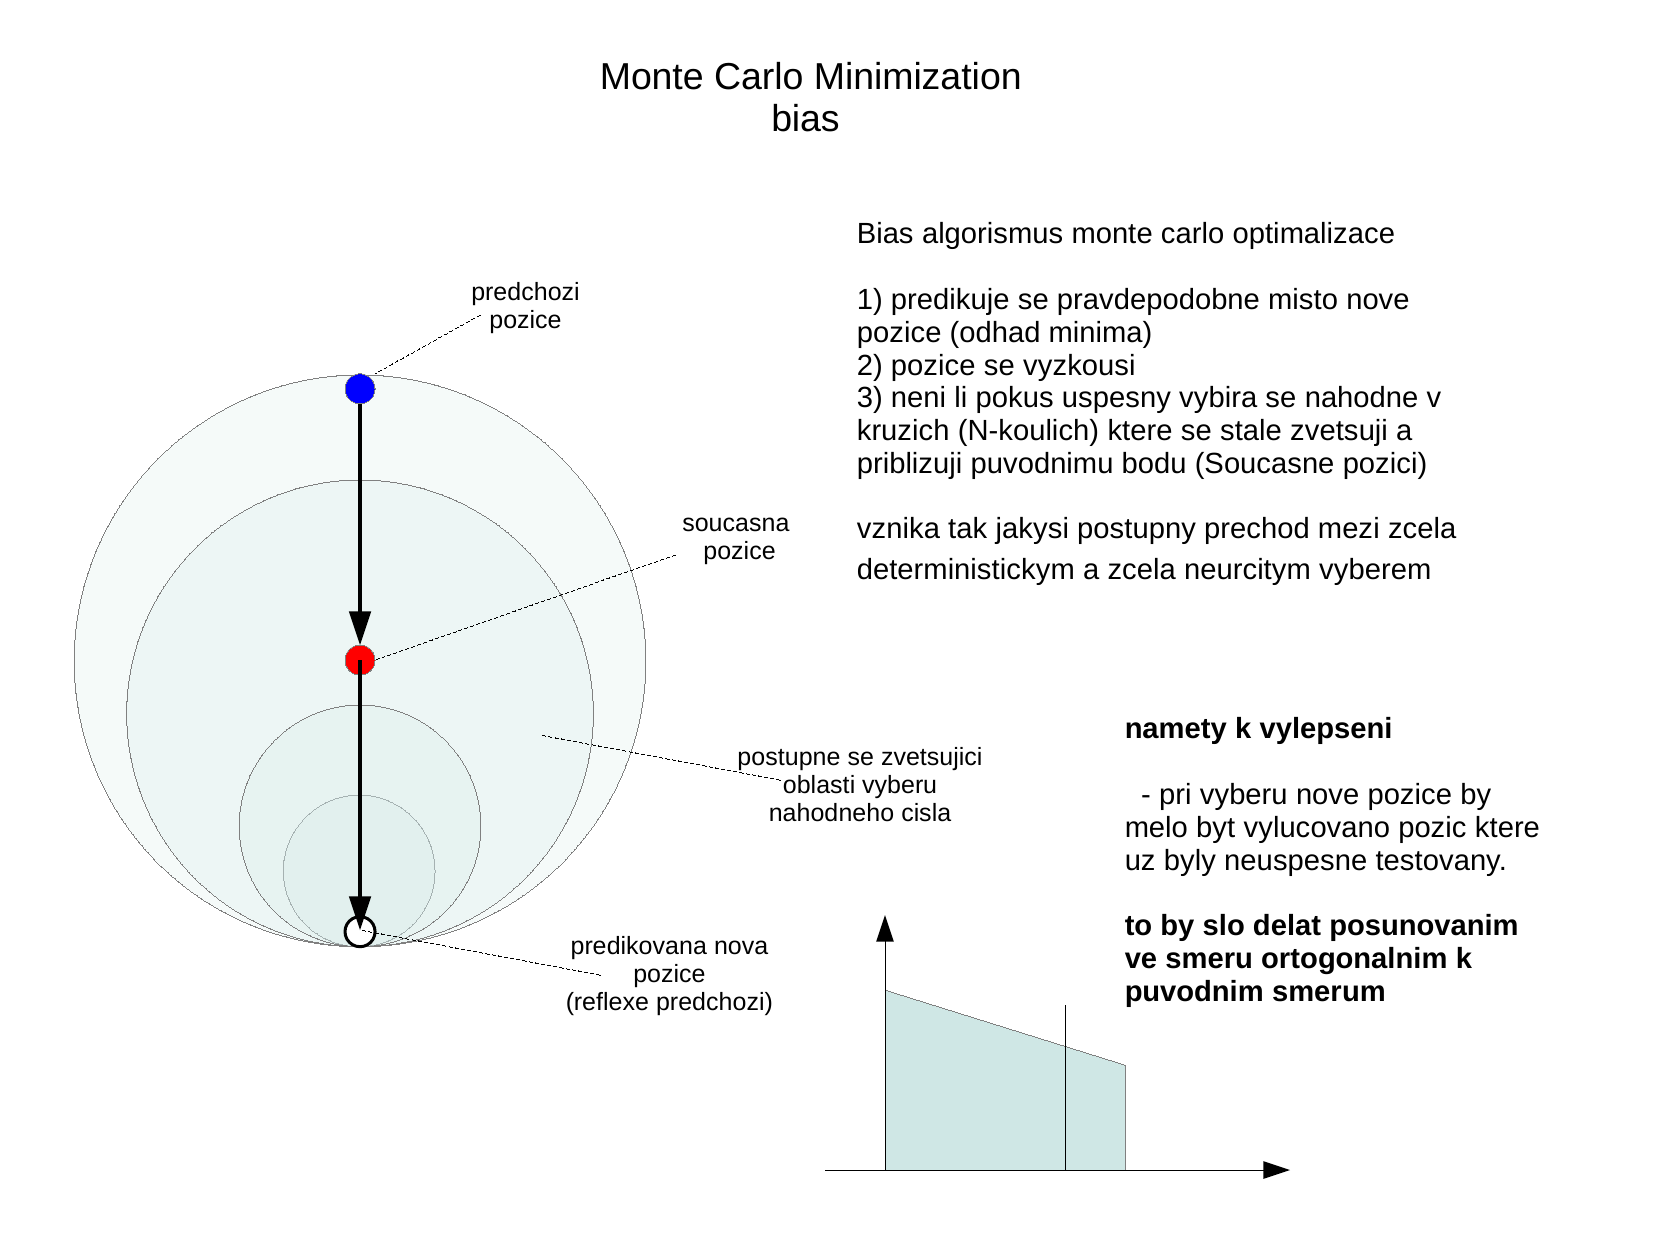

Monte Carlo Minimization
bias
Bias algorismus monte carlo optimalizace
1) predikuje se pravdepodobne misto nove pozice (odhad minima)
2) pozice se vyzkousi
3) neni li pokus uspesny vybira se nahodne v kruzich (N-koulich) ktere se stale zvetsuji a priblizuji puvodnimu bodu (Soucasne pozici)
vznika tak jakysi postupny prechod mezi zcela deterministickym a zcela neurcitym vyberem
predchozi
pozice
soucasna
 pozice
namety k vylepseni
 - pri vyberu nove pozice by melo byt vylucovano pozic ktere uz byly neuspesne testovany.
to by slo delat posunovanim ve smeru ortogonalnim k puvodnim smerum
postupne se zvetsujici oblasti vyberu nahodneho cisla
predikovana nova pozice
(reflexe predchozi)